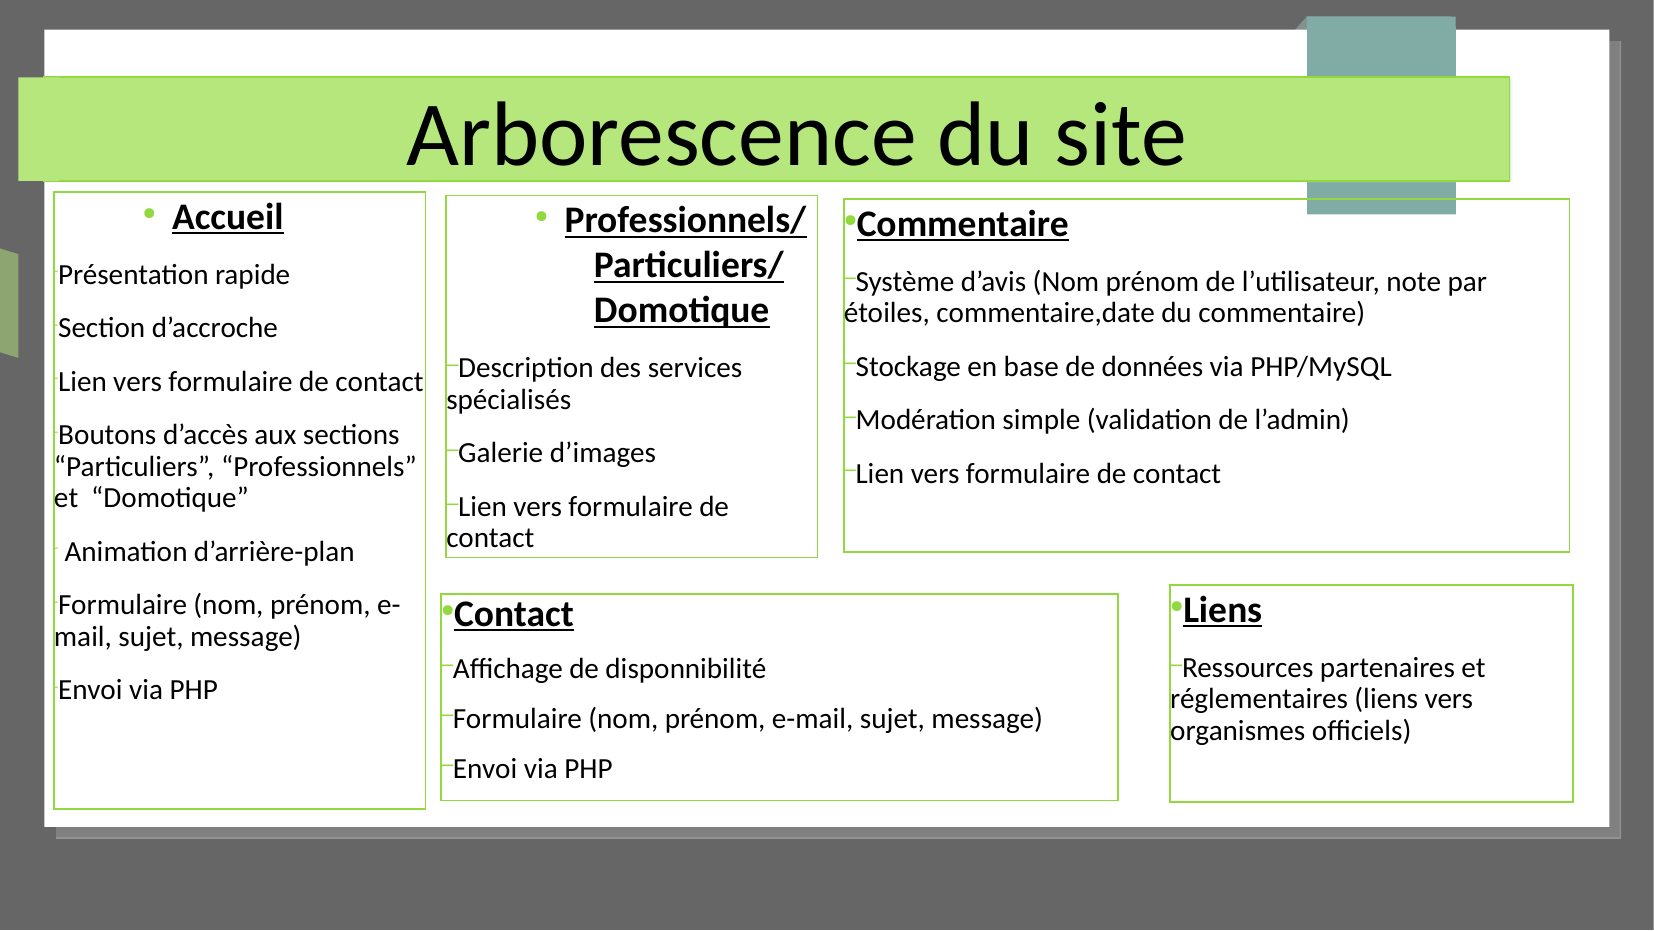

# Arborescence du site
Accueil
Présentation rapide
Section d’accroche
Lien vers formulaire de contact
Boutons d’accès aux sections “Particuliers”, “Professionnels” et  “Domotique”
 Animation d’arrière-plan
Formulaire (nom, prénom, e-mail, sujet, message)
Envoi via PHP
Professionnels/Particuliers/Domotique
Description des services spécialisés
Galerie d’images
Lien vers formulaire de contact
Commentaire
Système d’avis (Nom prénom de l’utilisateur, note par étoiles, commentaire,date du commentaire)
Stockage en base de données via PHP/MySQL
Modération simple (validation de l’admin)
Lien vers formulaire de contact
Liens
Ressources partenaires et réglementaires (liens vers organismes officiels)
Contact
Affichage de disponnibilité
Formulaire (nom, prénom, e-mail, sujet, message)
Envoi via PHP